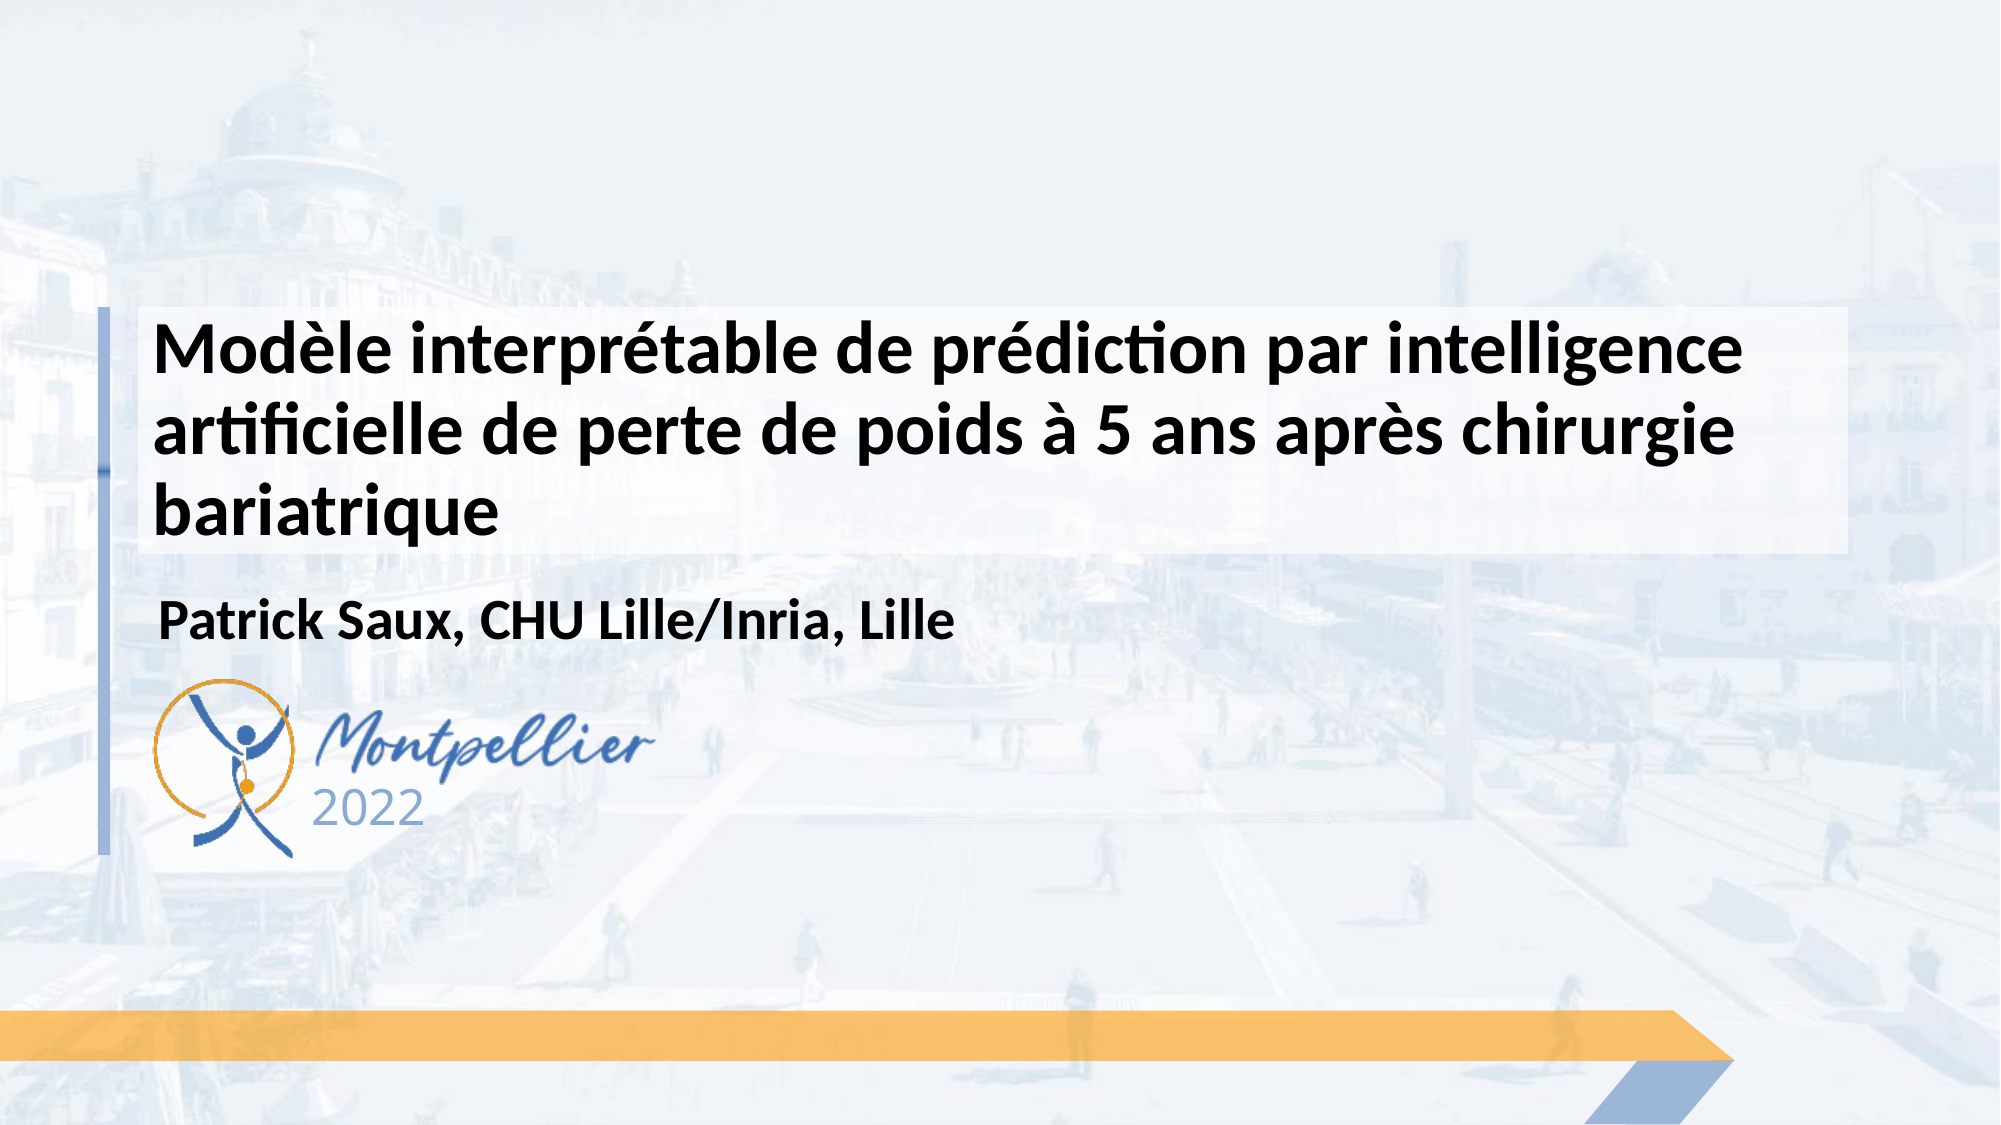

Modèle interprétable de prédiction par intelligence artificielle de perte de poids à 5 ans après chirurgie bariatrique
Patrick Saux, CHU Lille/Inria, Lille
2022